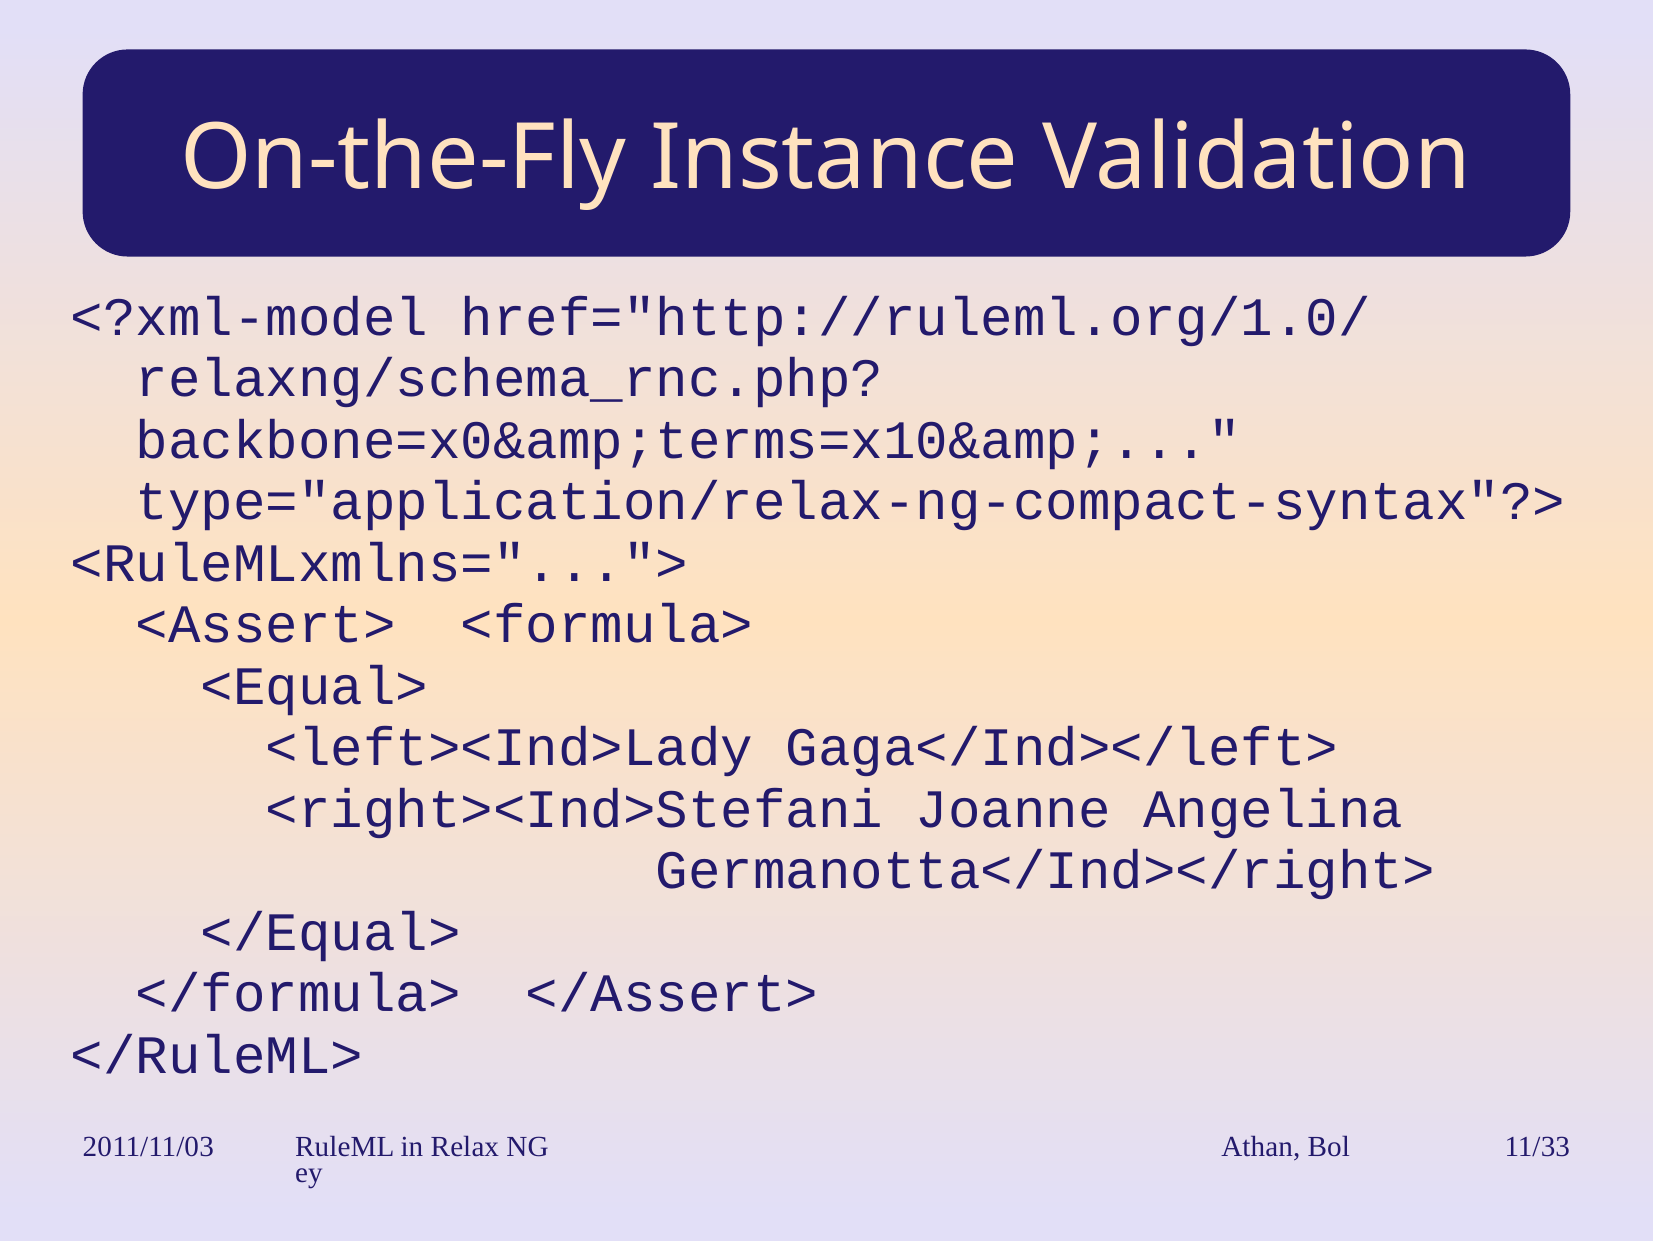

# On-the-Fly Instance Validation
<?xml-model href="http://ruleml.org/1.0/
 relaxng/schema_rnc.php?
 backbone=x0&amp;terms=x10&amp;..."
 type="application/relax-ng-compact-syntax"?>
<RuleMLxmlns="...">
 <Assert> <formula>
 <Equal>
 <left><Ind>Lady Gaga</Ind></left>
 <right><Ind>Stefani Joanne Angelina
 Germanotta</Ind></right>
 </Equal>
 </formula> </Assert>
</RuleML>
2011/11/03
RuleML in Relax NG Athan, Boley
11